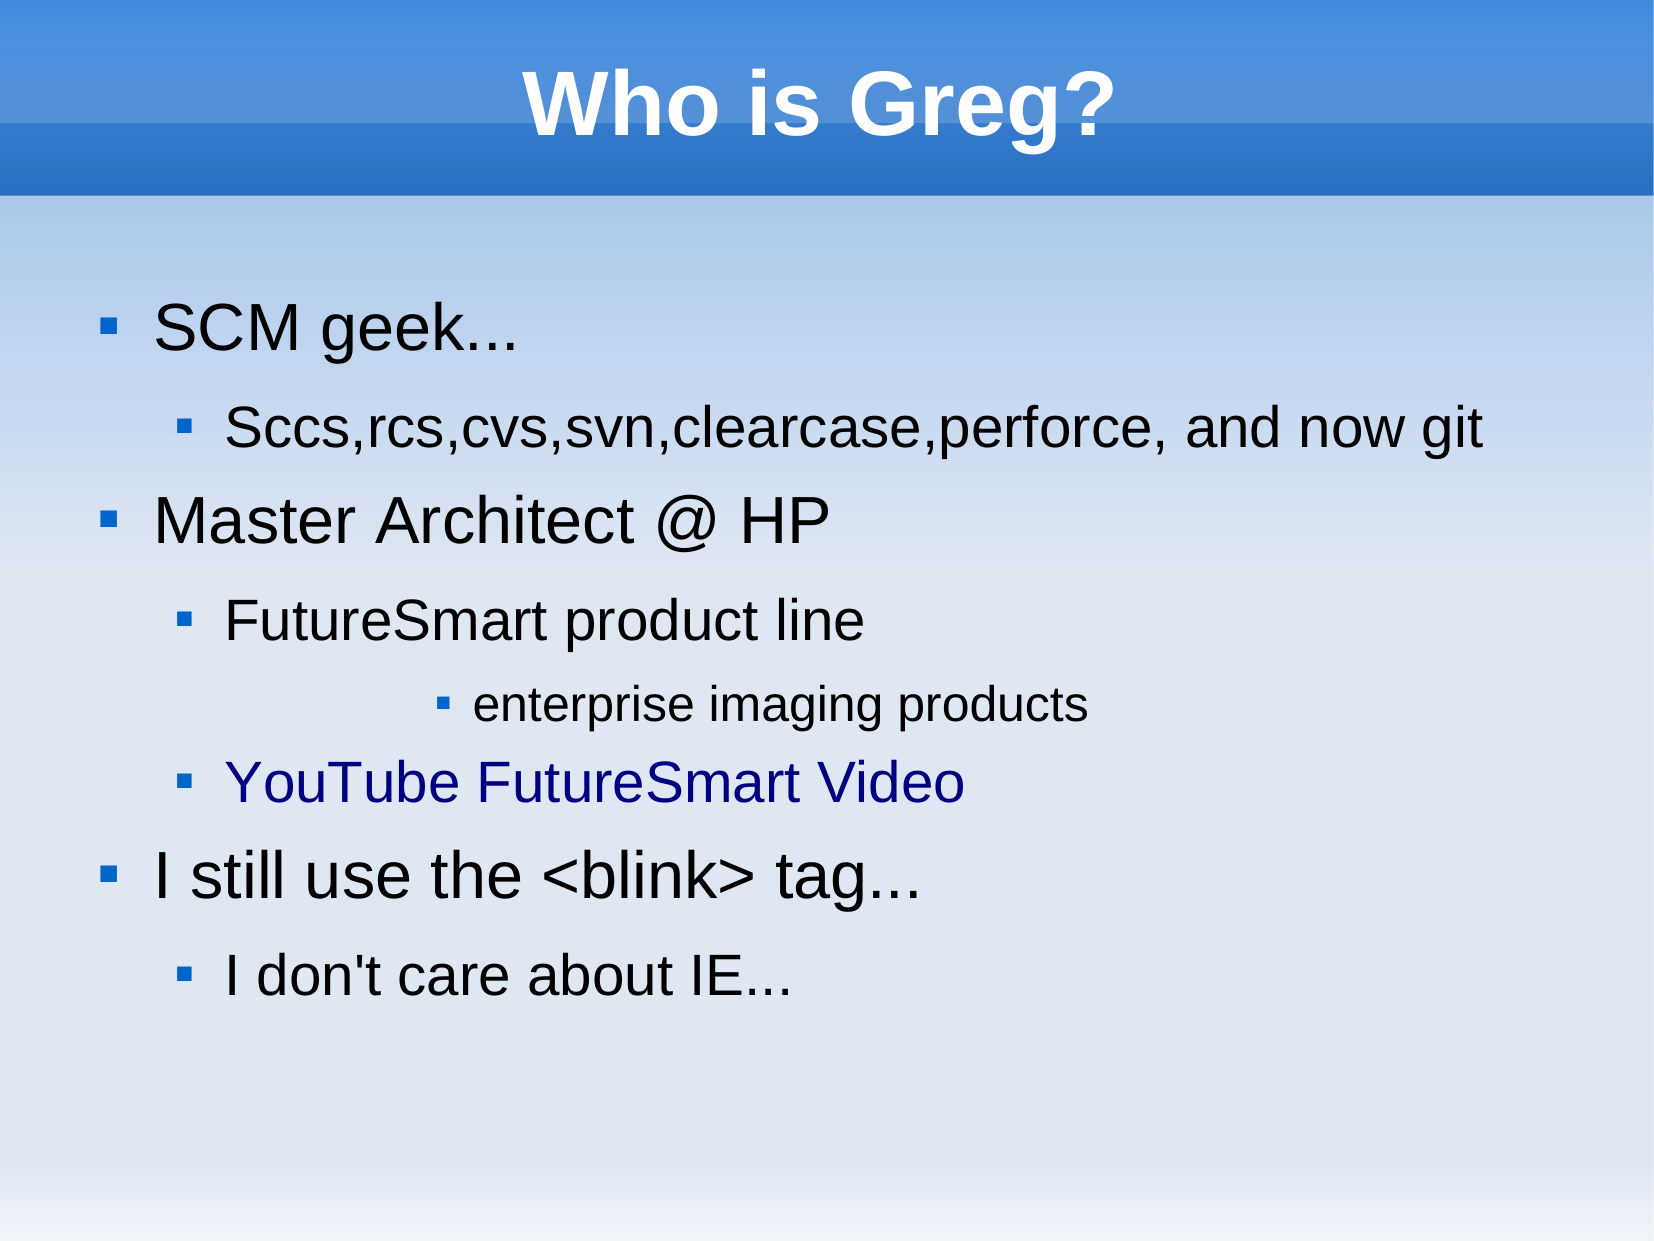

# Who is Greg?
SCM geek...
Sccs,rcs,cvs,svn,clearcase,perforce, and now git
Master Architect @ HP
FutureSmart product line
enterprise imaging products
YouTube FutureSmart Video
I still use the <blink> tag...
I don't care about IE...